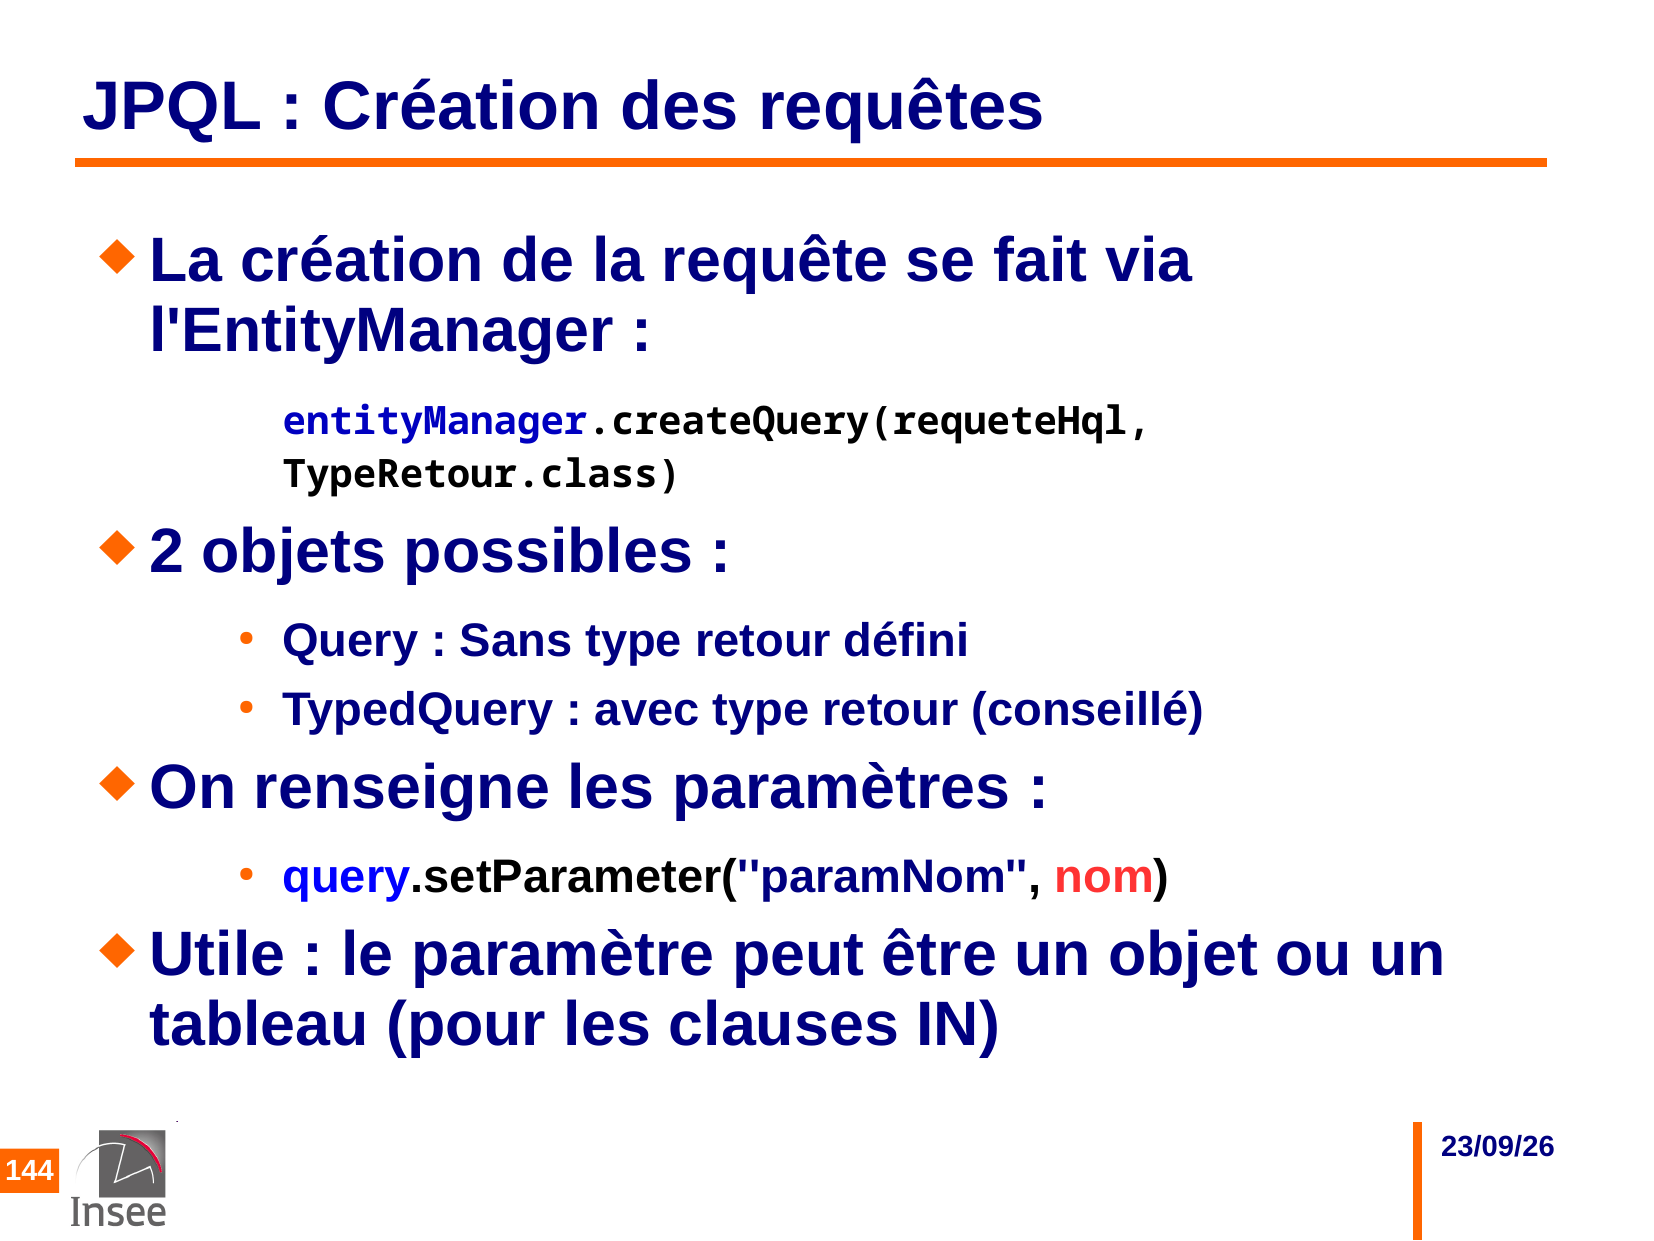

# JPQL : Création des requêtes
La création de la requête se fait via l'EntityManager :
entityManager.createQuery(requeteHql, TypeRetour.class)
2 objets possibles :
Query : Sans type retour défini
TypedQuery : avec type retour (conseillé)
On renseigne les paramètres :
query.setParameter(''paramNom'', nom)
Utile : le paramètre peut être un objet ou un tableau (pour les clauses IN)
144